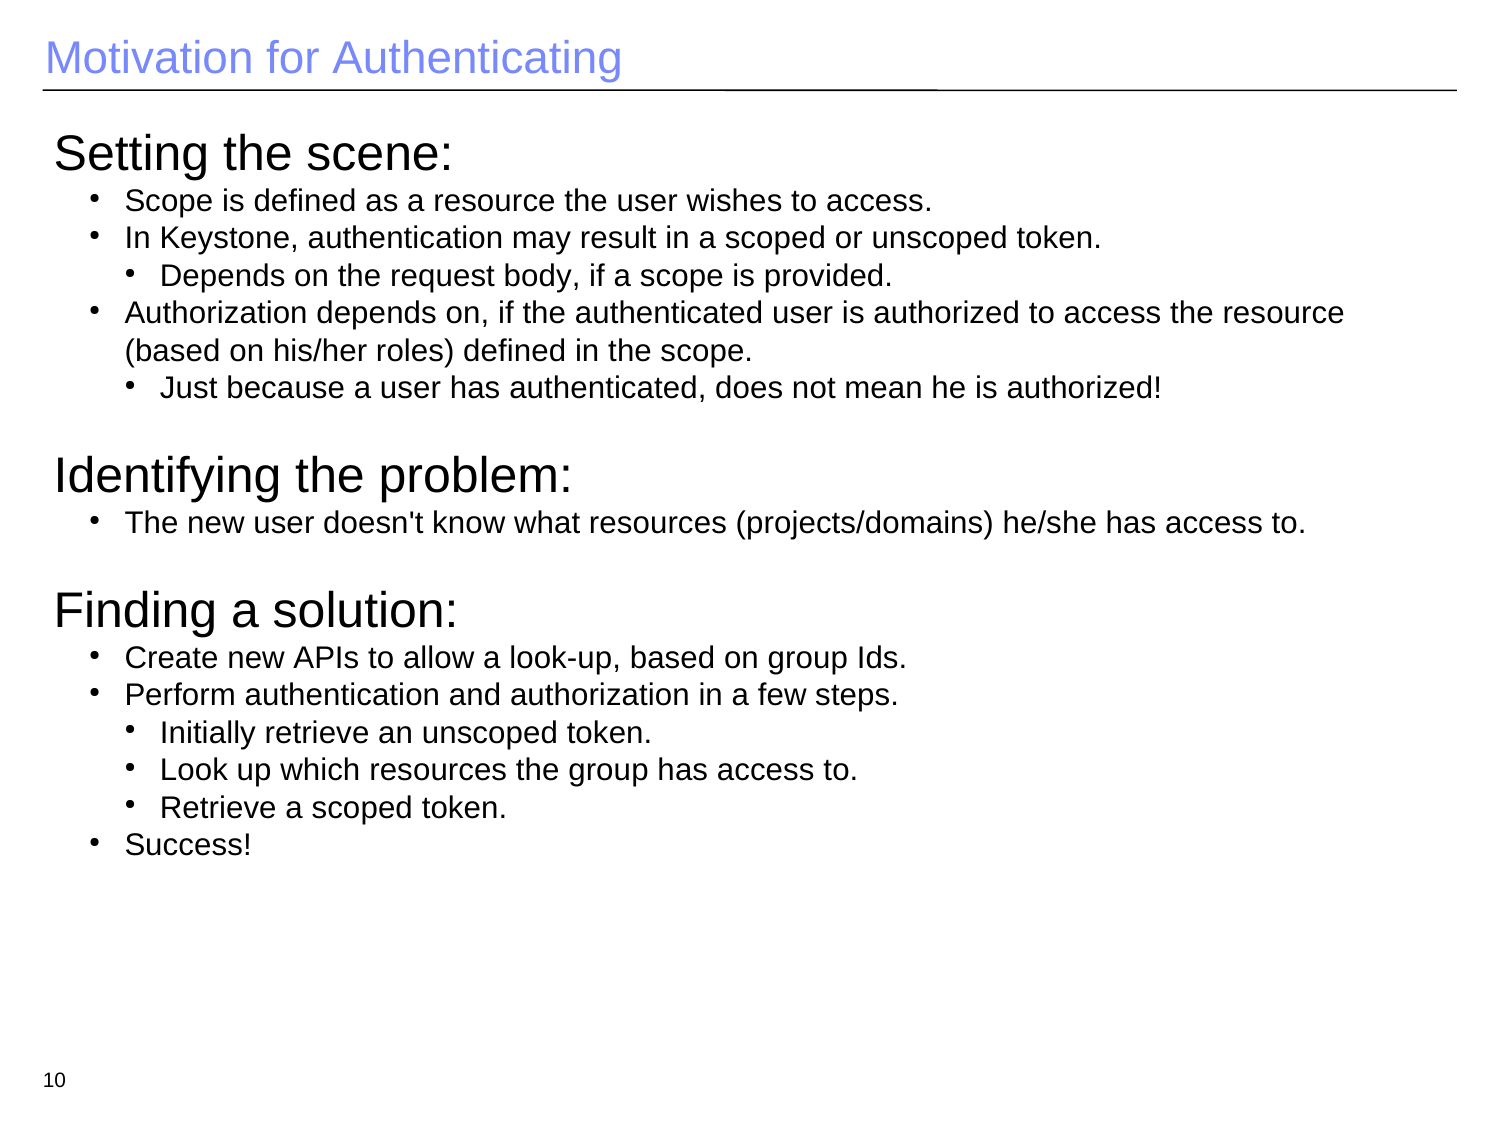

Motivation for Authenticating
Setting the scene:
Scope is defined as a resource the user wishes to access.
In Keystone, authentication may result in a scoped or unscoped token.
Depends on the request body, if a scope is provided.
Authorization depends on, if the authenticated user is authorized to access the resource (based on his/her roles) defined in the scope.
Just because a user has authenticated, does not mean he is authorized!
Identifying the problem:
The new user doesn't know what resources (projects/domains) he/she has access to.
Finding a solution:
Create new APIs to allow a look-up, based on group Ids.
Perform authentication and authorization in a few steps.
Initially retrieve an unscoped token.
Look up which resources the group has access to.
Retrieve a scoped token.
Success!